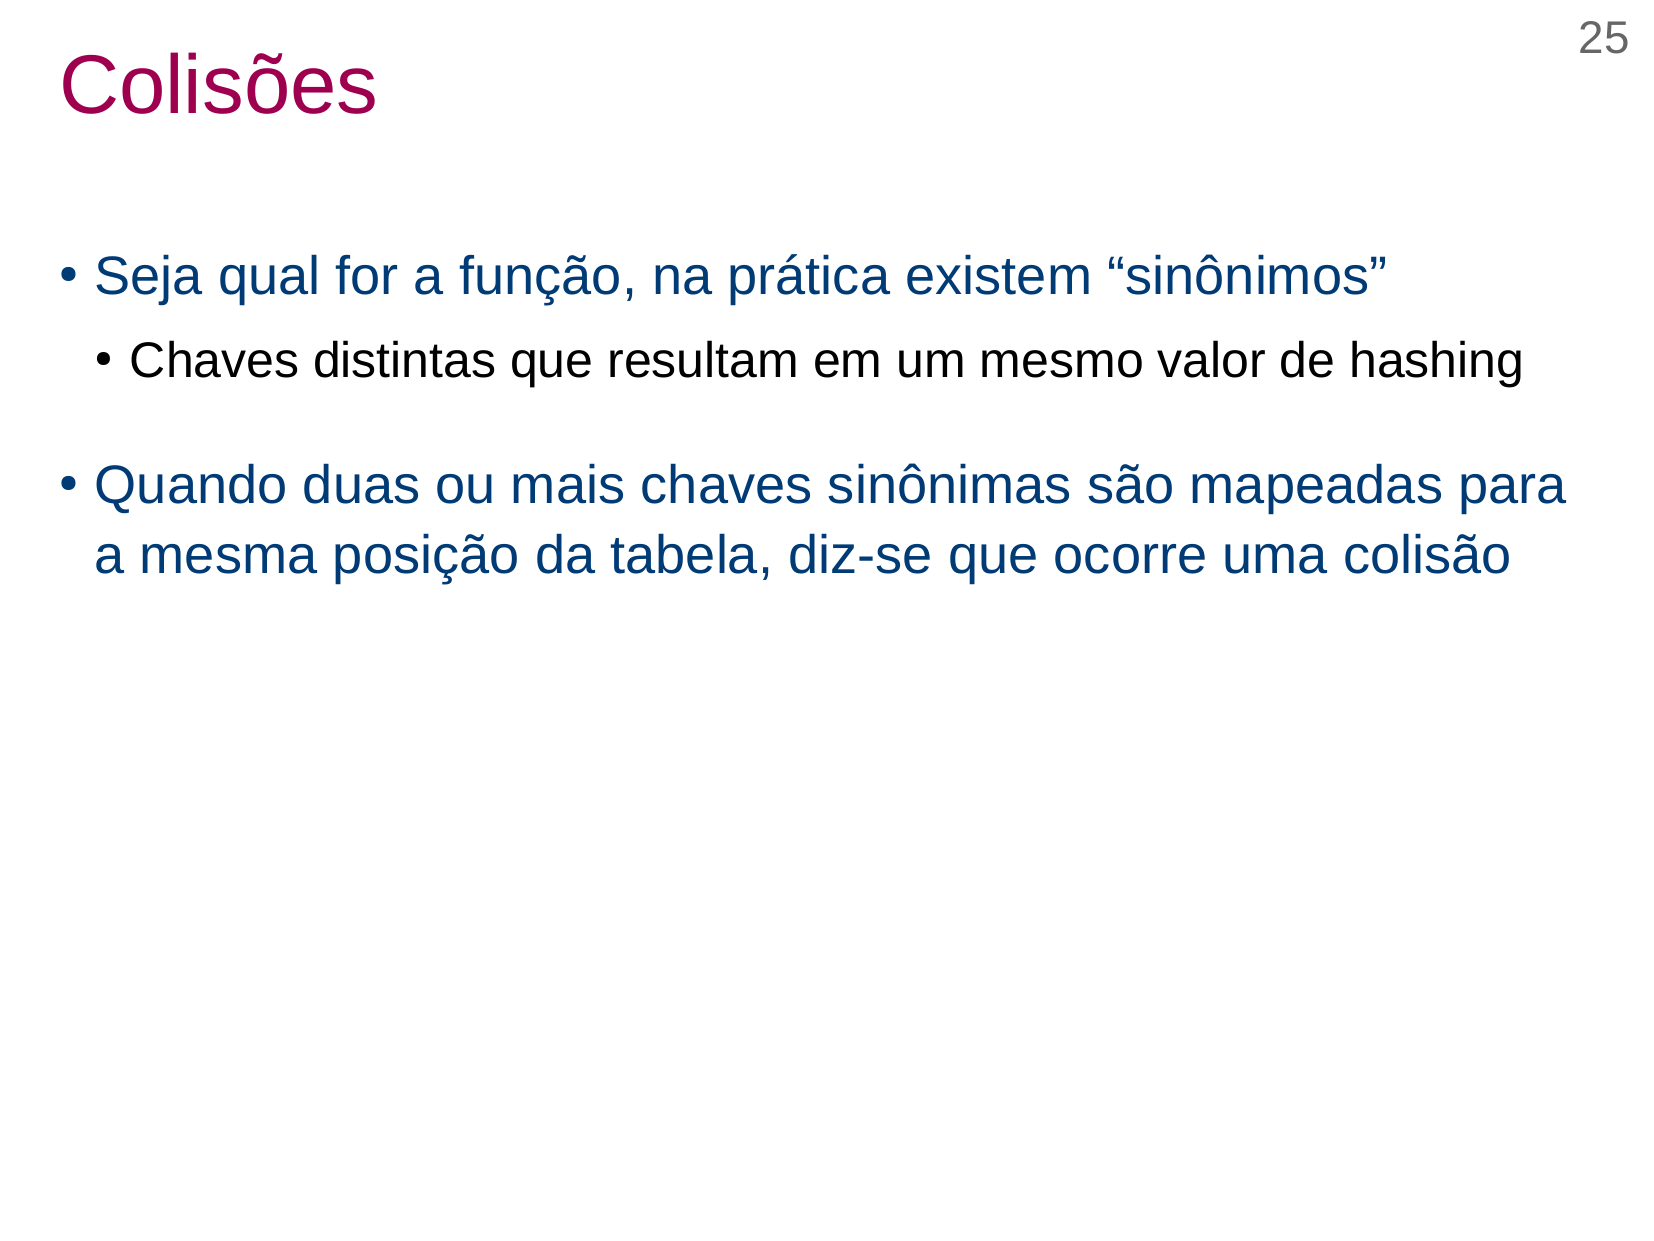

25
# Colisões
Seja qual for a função, na prática existem “sinônimos”
Chaves distintas que resultam em um mesmo valor de hashing
Quando duas ou mais chaves sinônimas são mapeadas para a mesma posição da tabela, diz-se que ocorre uma colisão